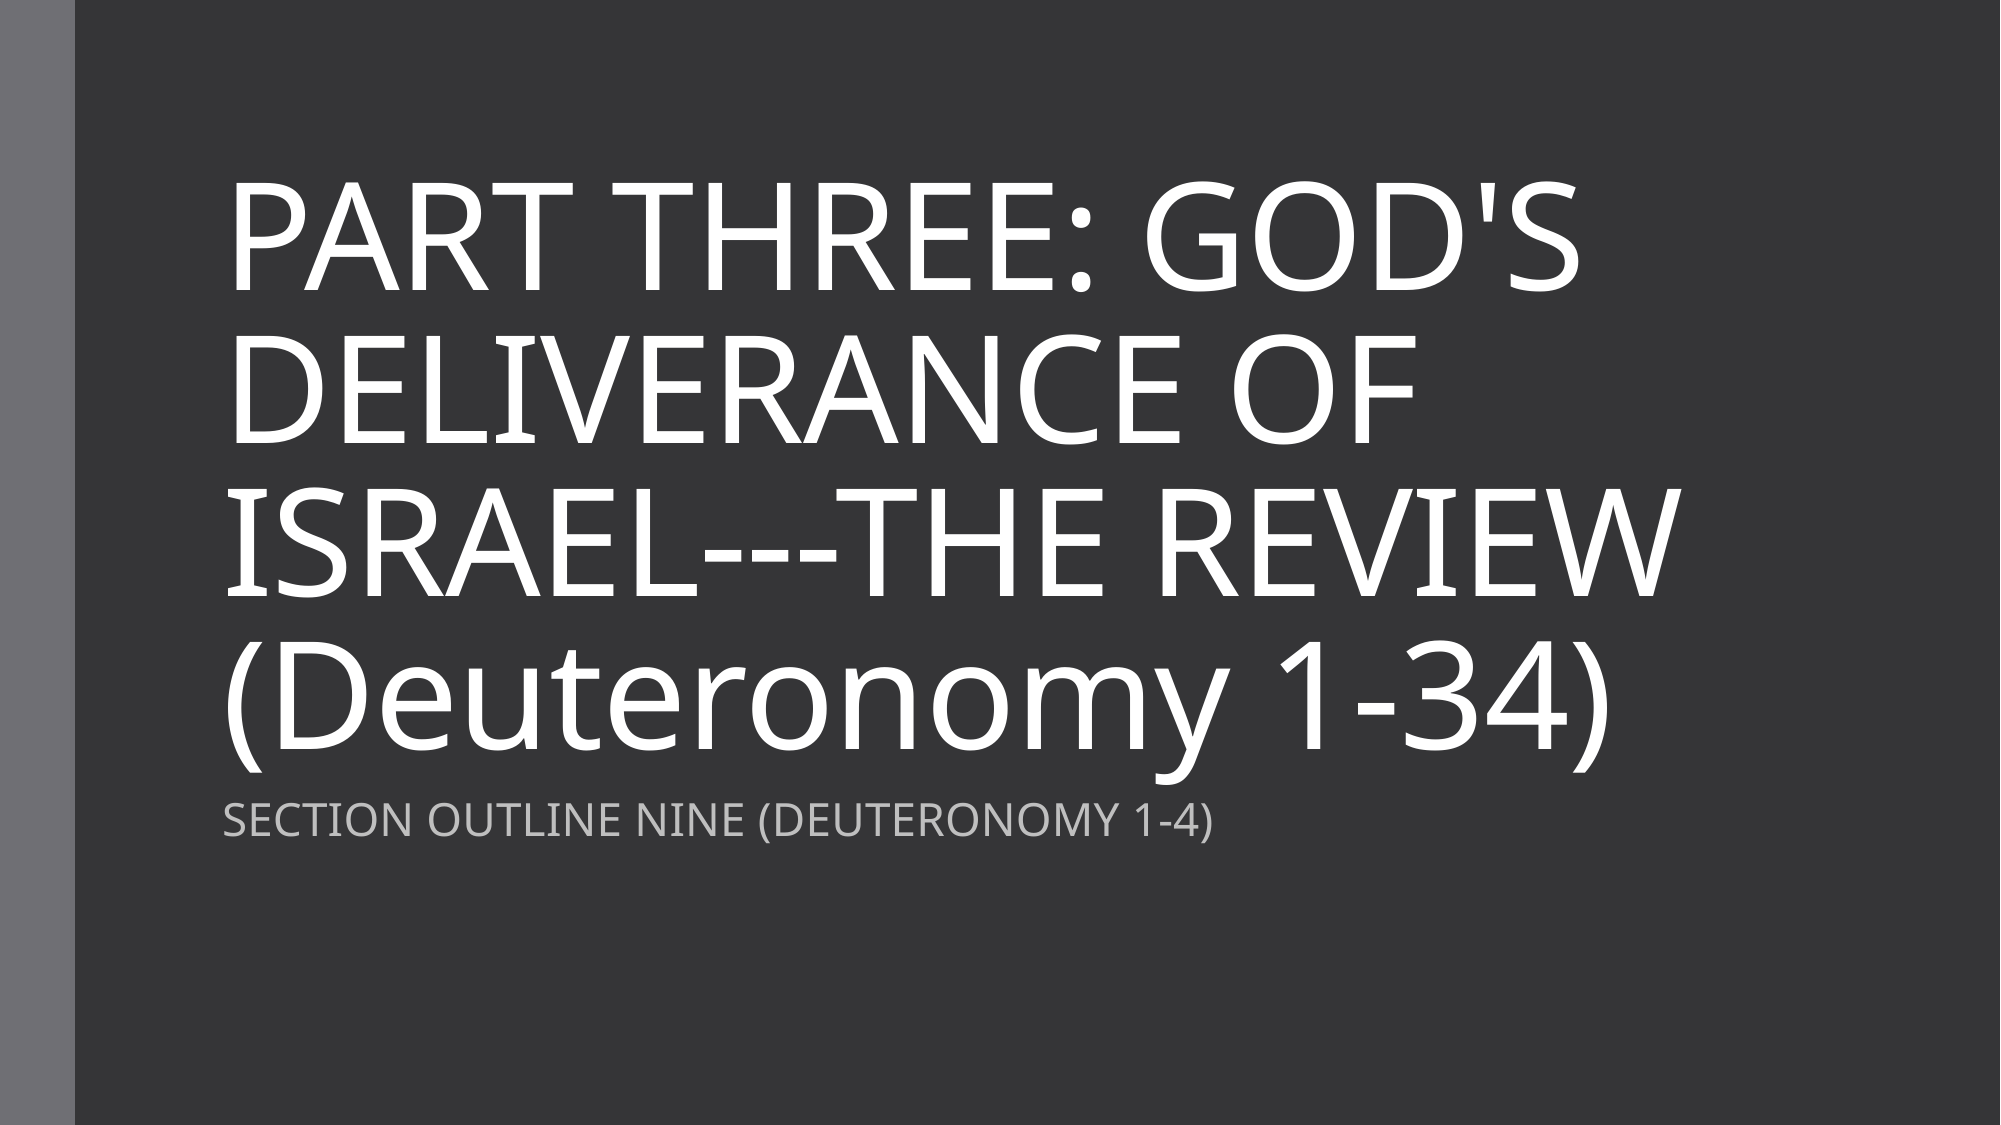

# PART THREE: GOD'S DELIVERANCE OF ISRAEL---THE REVIEW (Deuteronomy 1-34)
SECTION OUTLINE NINE (DEUTERONOMY 1-4)